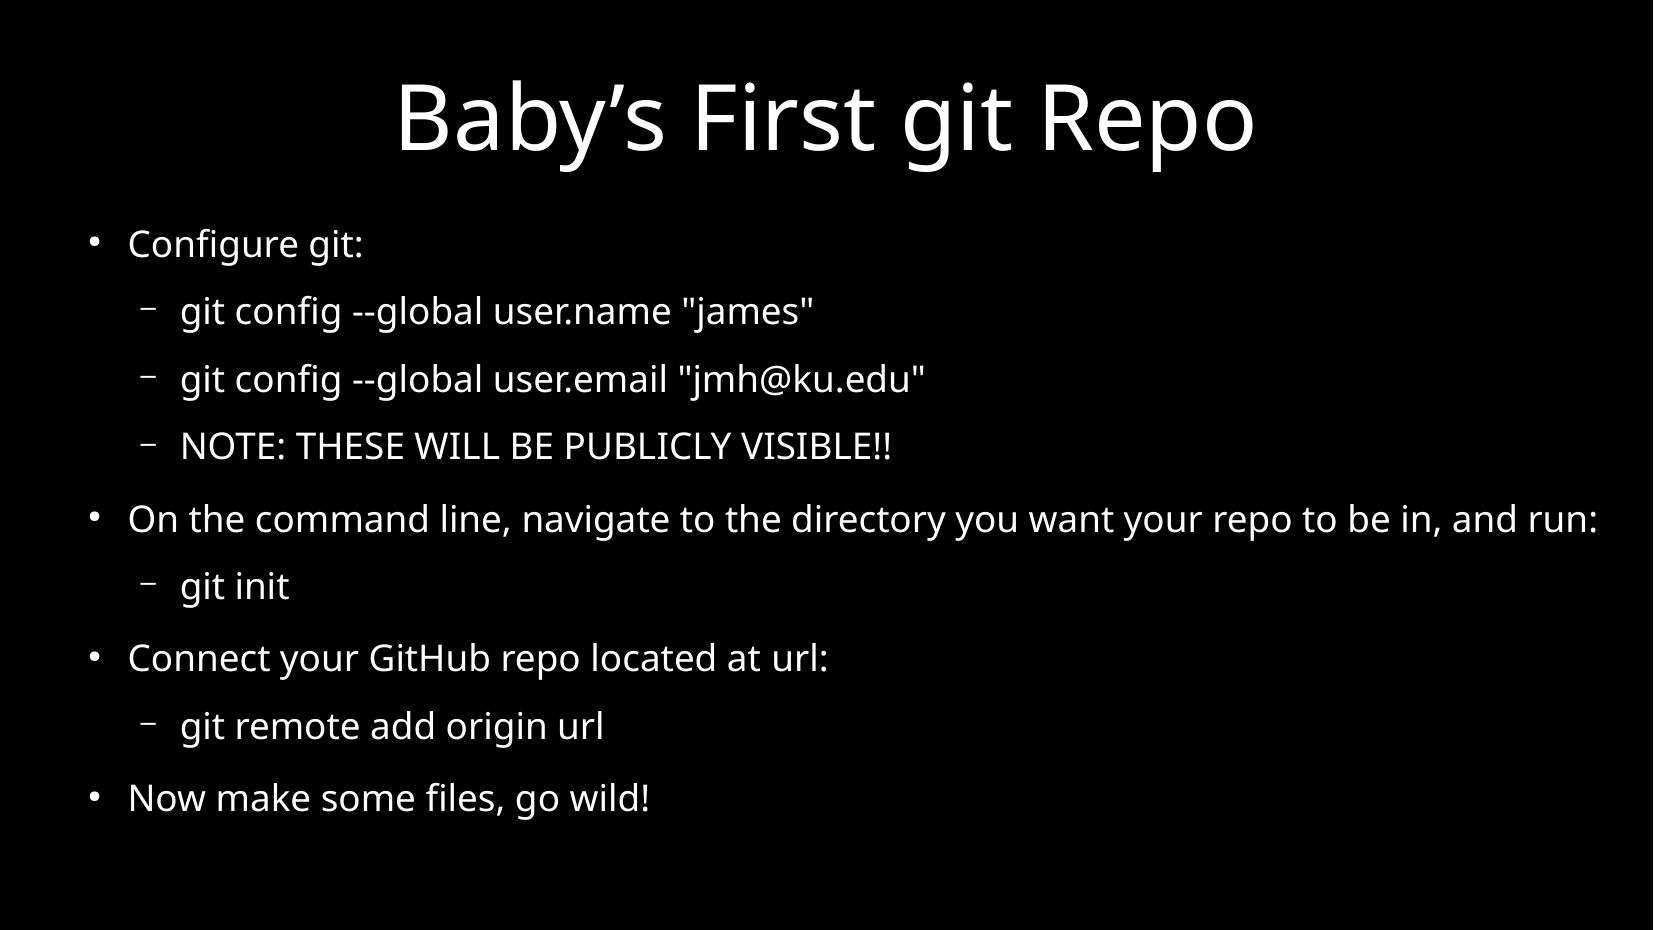

# Baby’s First git Repo
Configure git:
git config --global user.name "james"
git config --global user.email "jmh@ku.edu"
NOTE: THESE WILL BE PUBLICLY VISIBLE!!
On the command line, navigate to the directory you want your repo to be in, and run:
git init
Connect your GitHub repo located at url:
git remote add origin url
Now make some files, go wild!